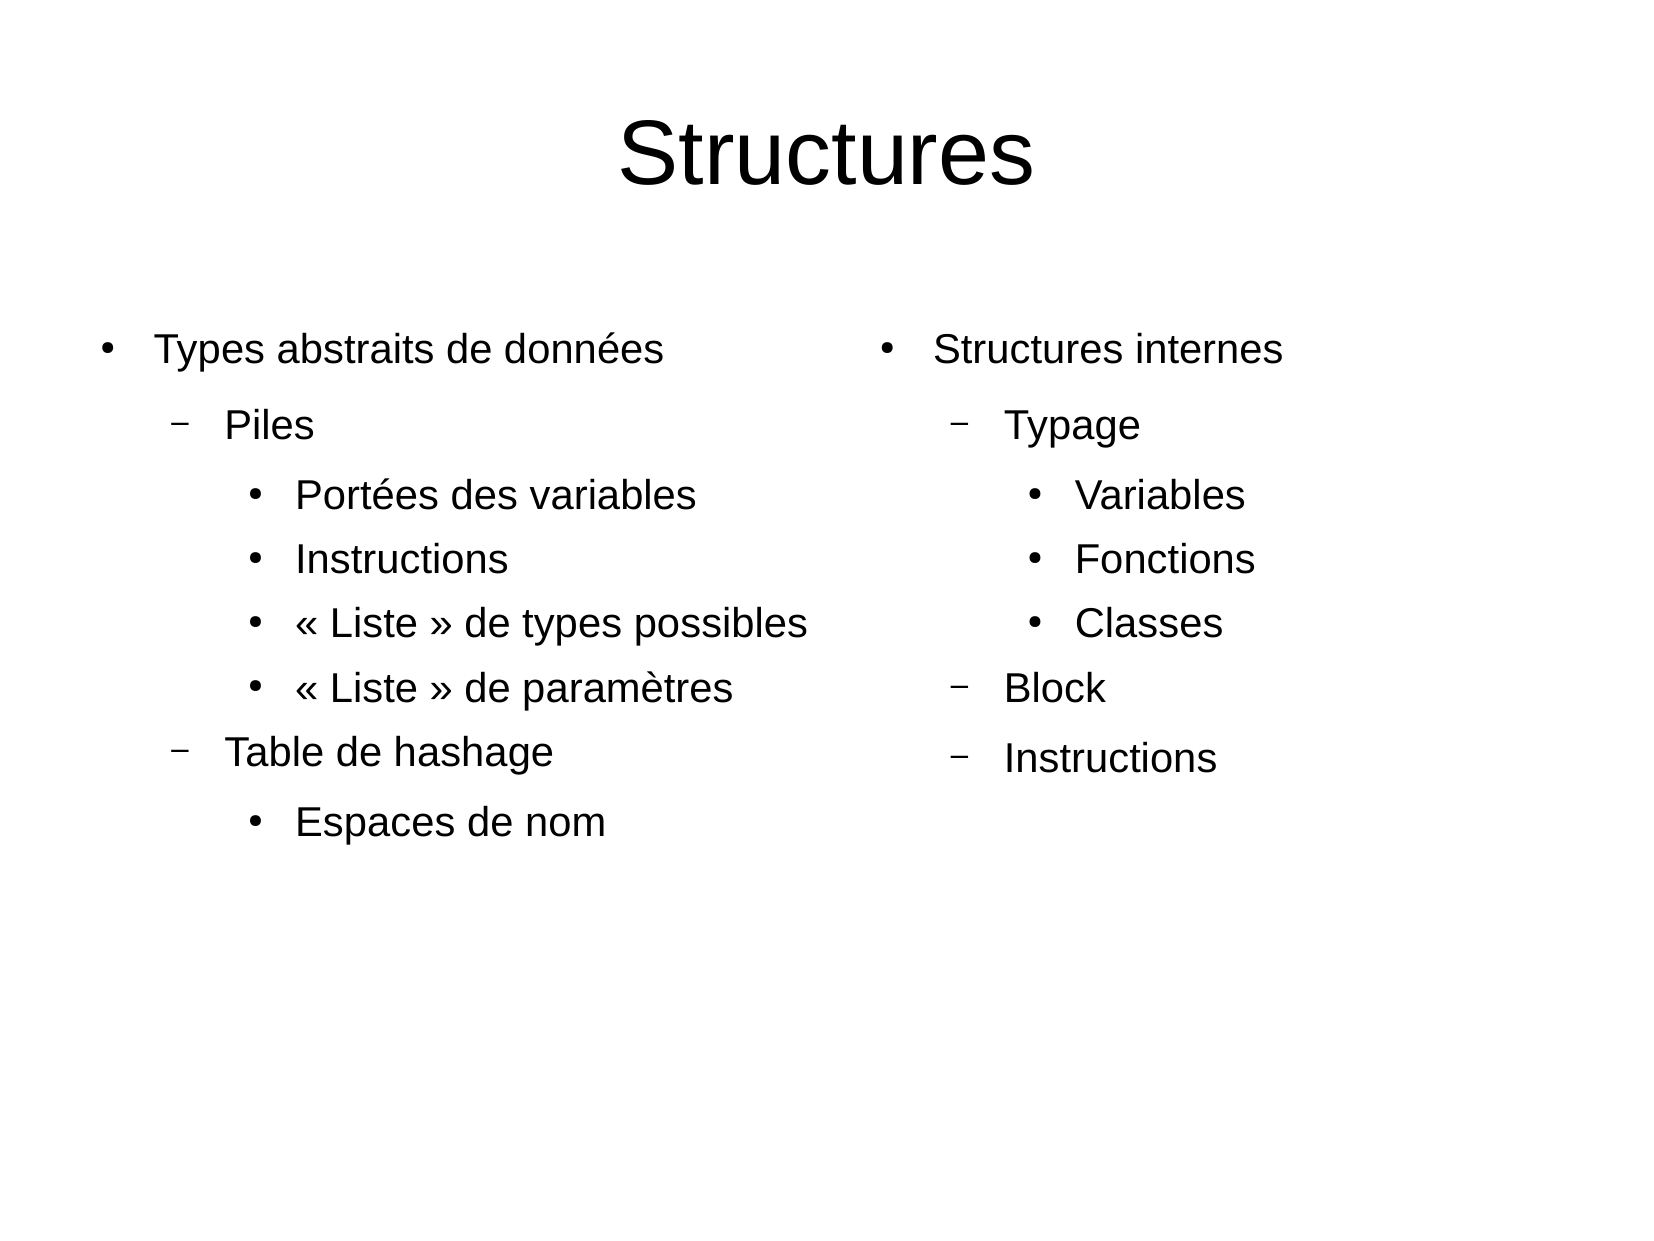

# Structures
Types abstraits de données
Piles
Portées des variables
Instructions
« Liste » de types possibles
« Liste » de paramètres
Table de hashage
Espaces de nom
Structures internes
Typage
Variables
Fonctions
Classes
Block
Instructions